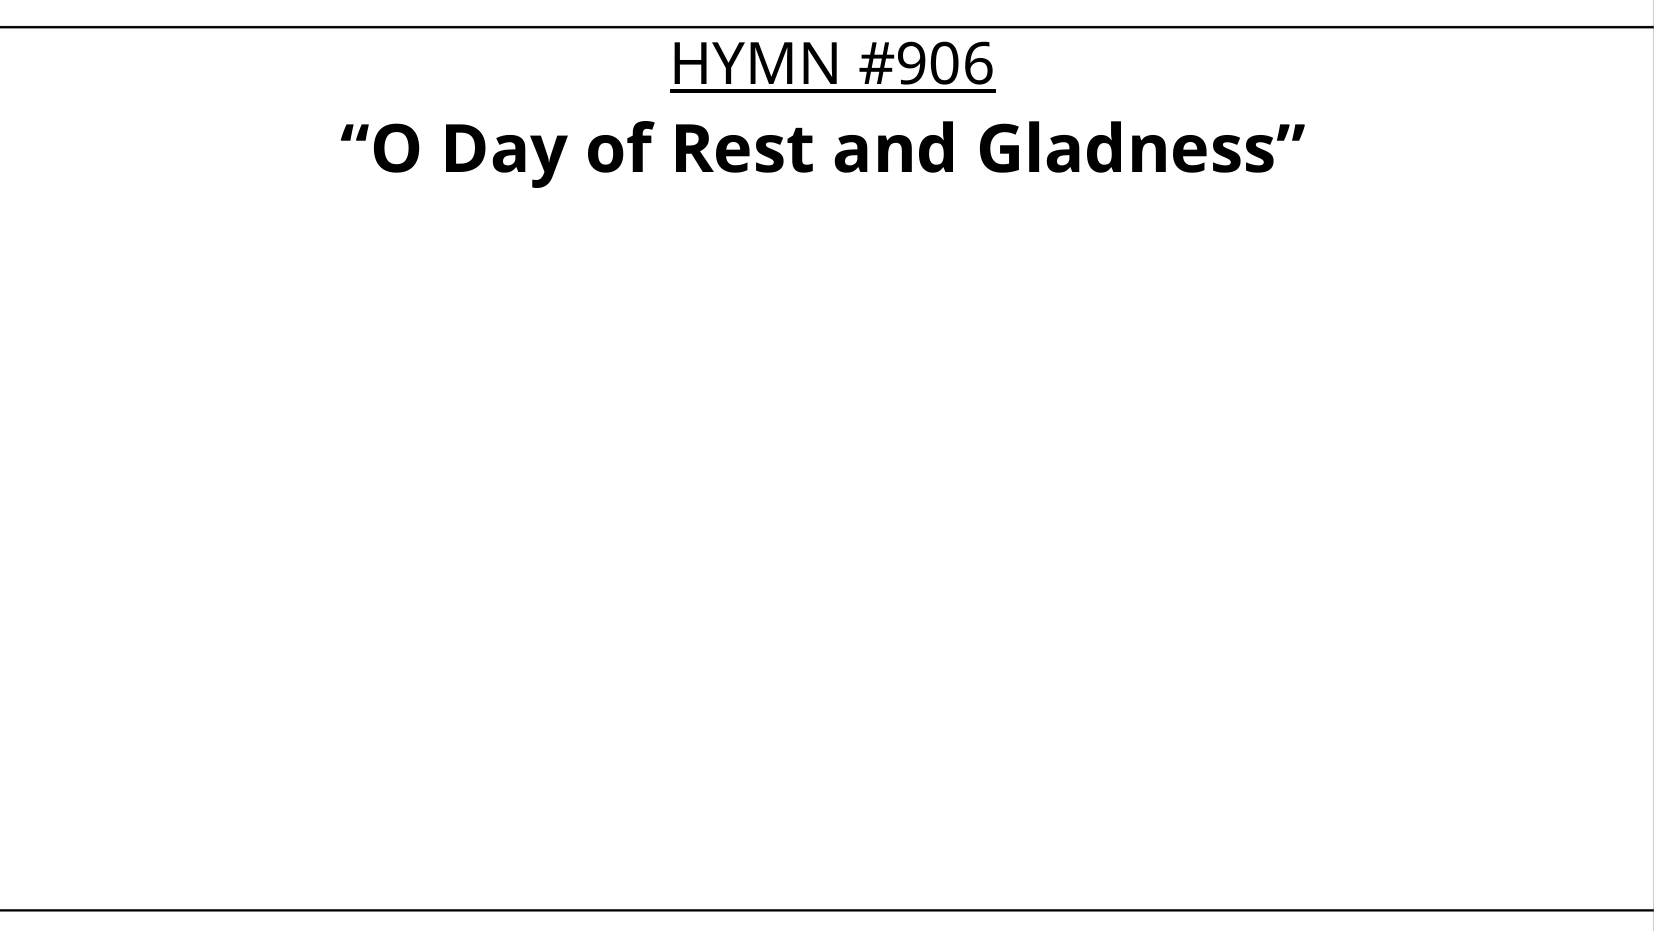

HYMN #906
“O Day of Rest and Gladness”